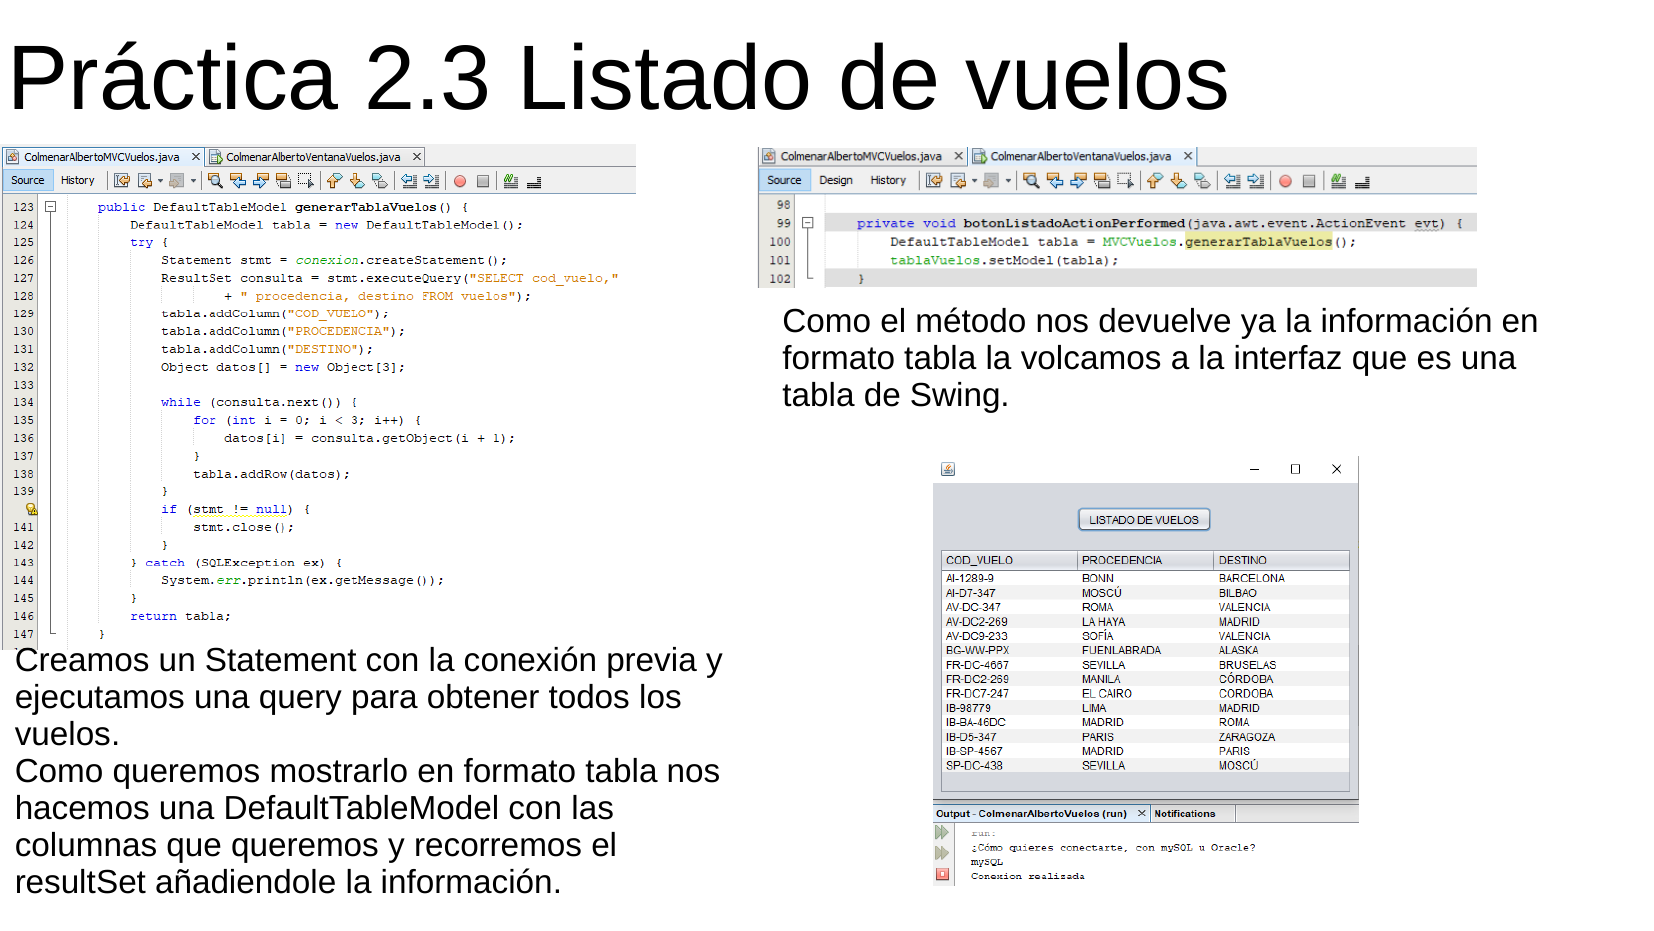

# Práctica 2.3 Listado de vuelos
Como el método nos devuelve ya la información en formato tabla la volcamos a la interfaz que es una tabla de Swing.
Creamos un Statement con la conexión previa y ejecutamos una query para obtener todos los vuelos.
Como queremos mostrarlo en formato tabla nos hacemos una DefaultTableModel con las columnas que queremos y recorremos el resultSet añadiendole la información.